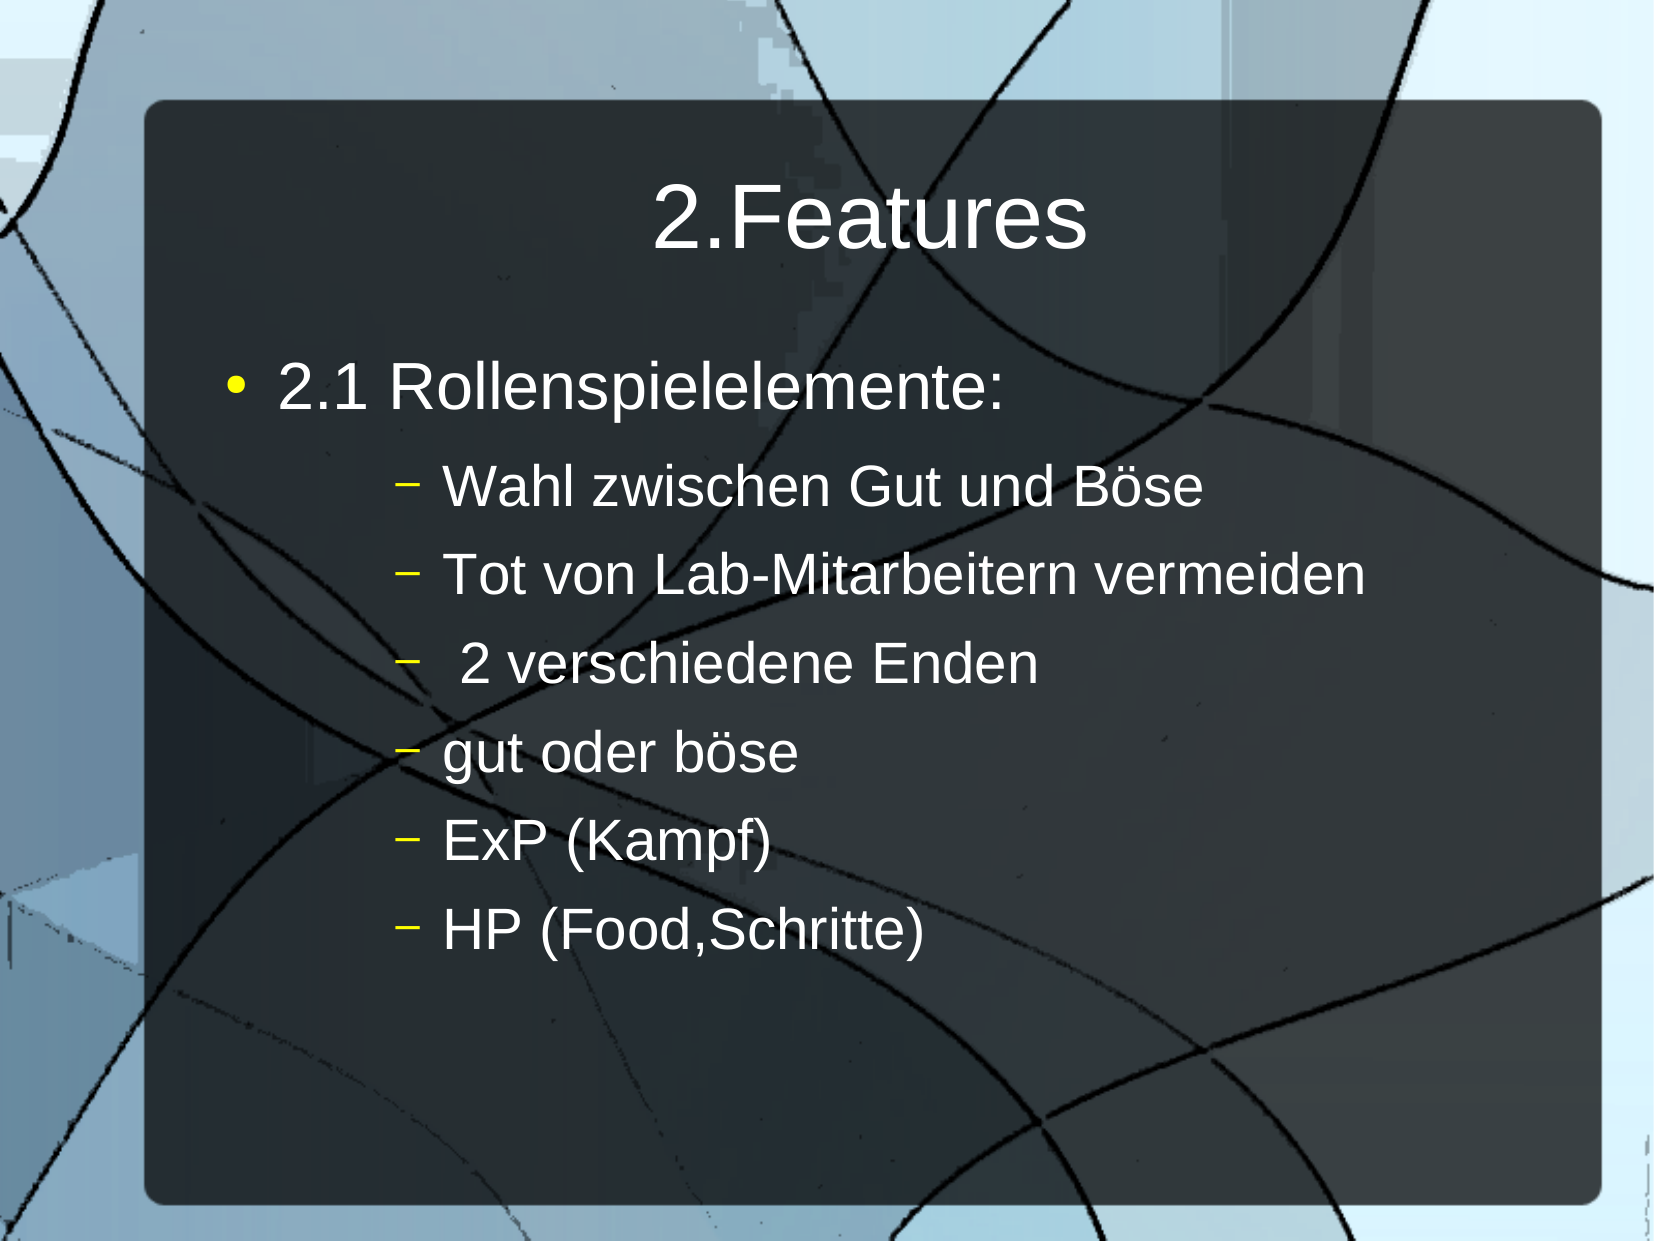

# 2.Features
2.1 Rollenspielelemente:
Wahl zwischen Gut und Böse
Tot von Lab-Mitarbeitern vermeiden
 2 verschiedene Enden
gut oder böse
ExP (Kampf)
HP (Food,Schritte)